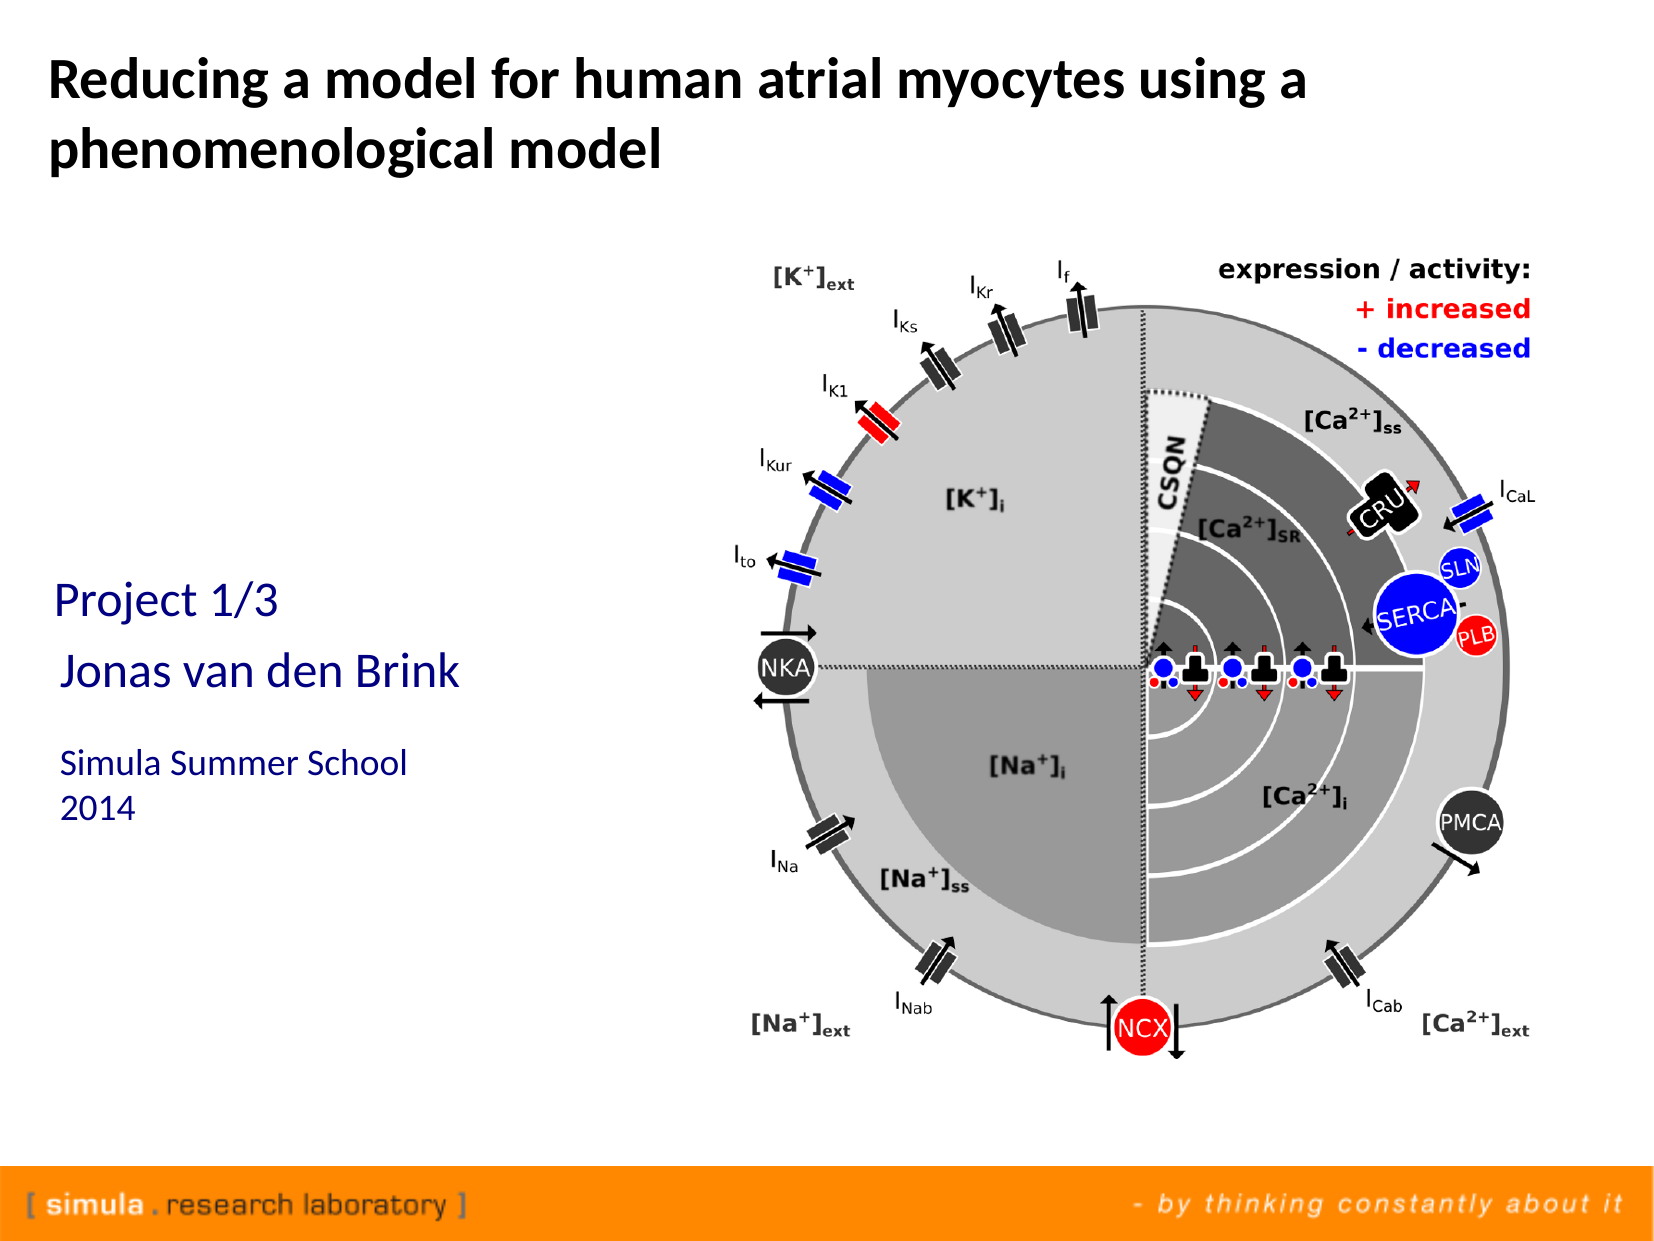

Reducing a model for human atrial myocytes using a phenomenological model
Project 1/3
Jonas van den Brink
Simula Summer School
2014